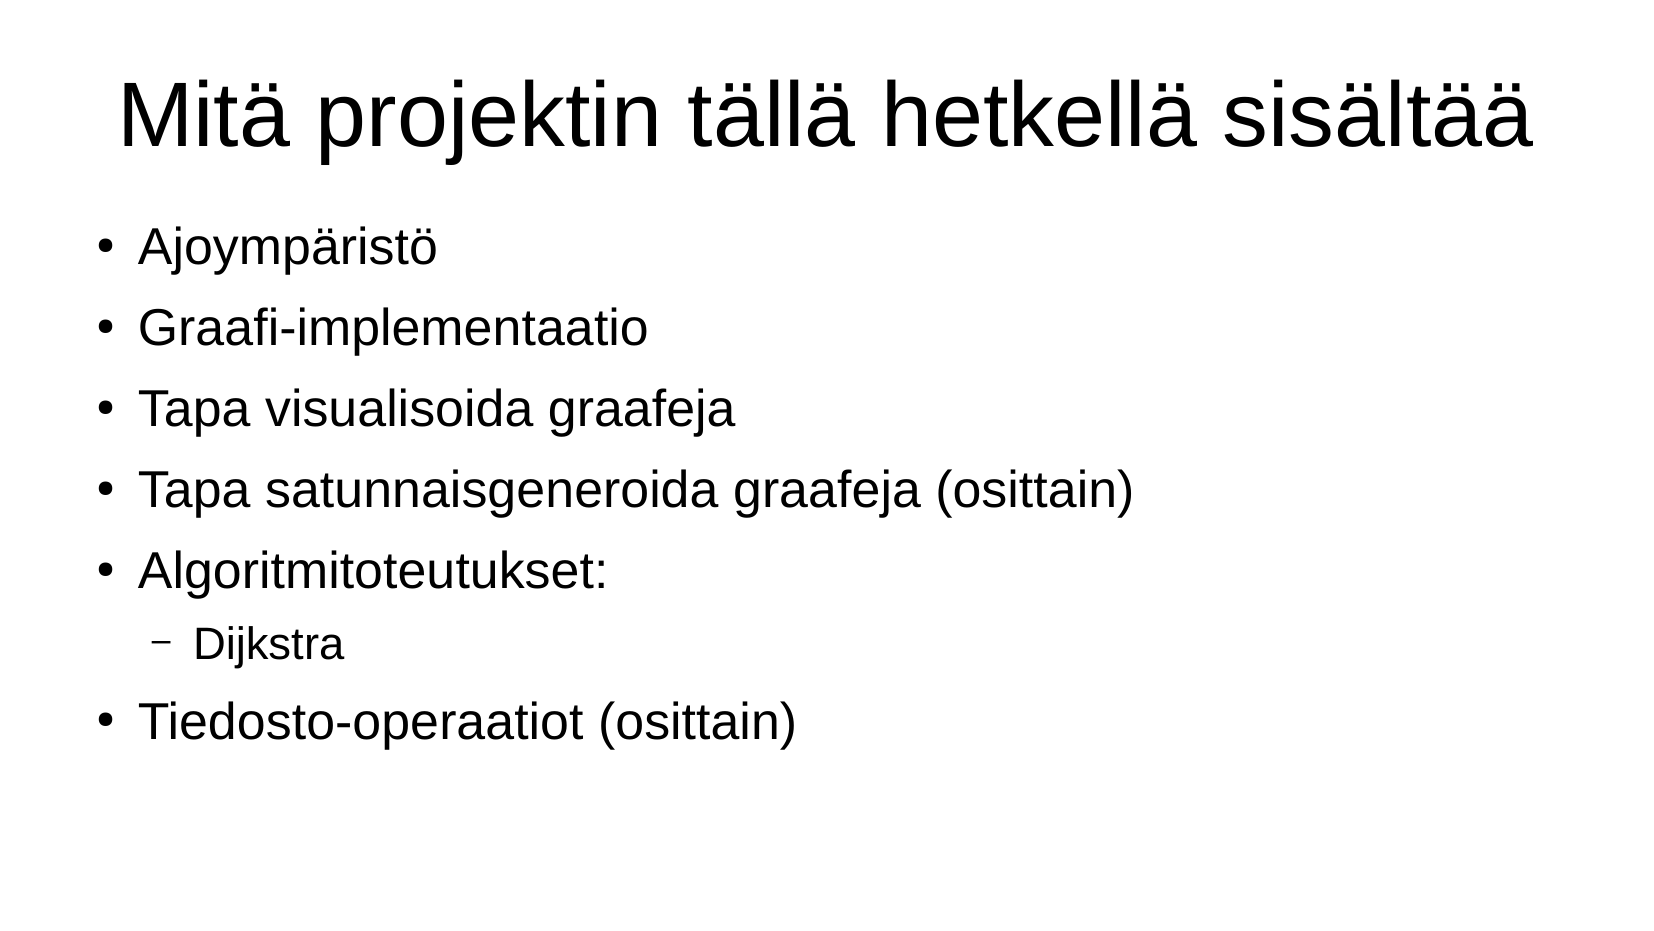

# Mitä projektin tällä hetkellä sisältää
Ajoympäristö
Graafi-implementaatio
Tapa visualisoida graafeja
Tapa satunnaisgeneroida graafeja (osittain)
Algoritmitoteutukset:
Dijkstra
Tiedosto-operaatiot (osittain)